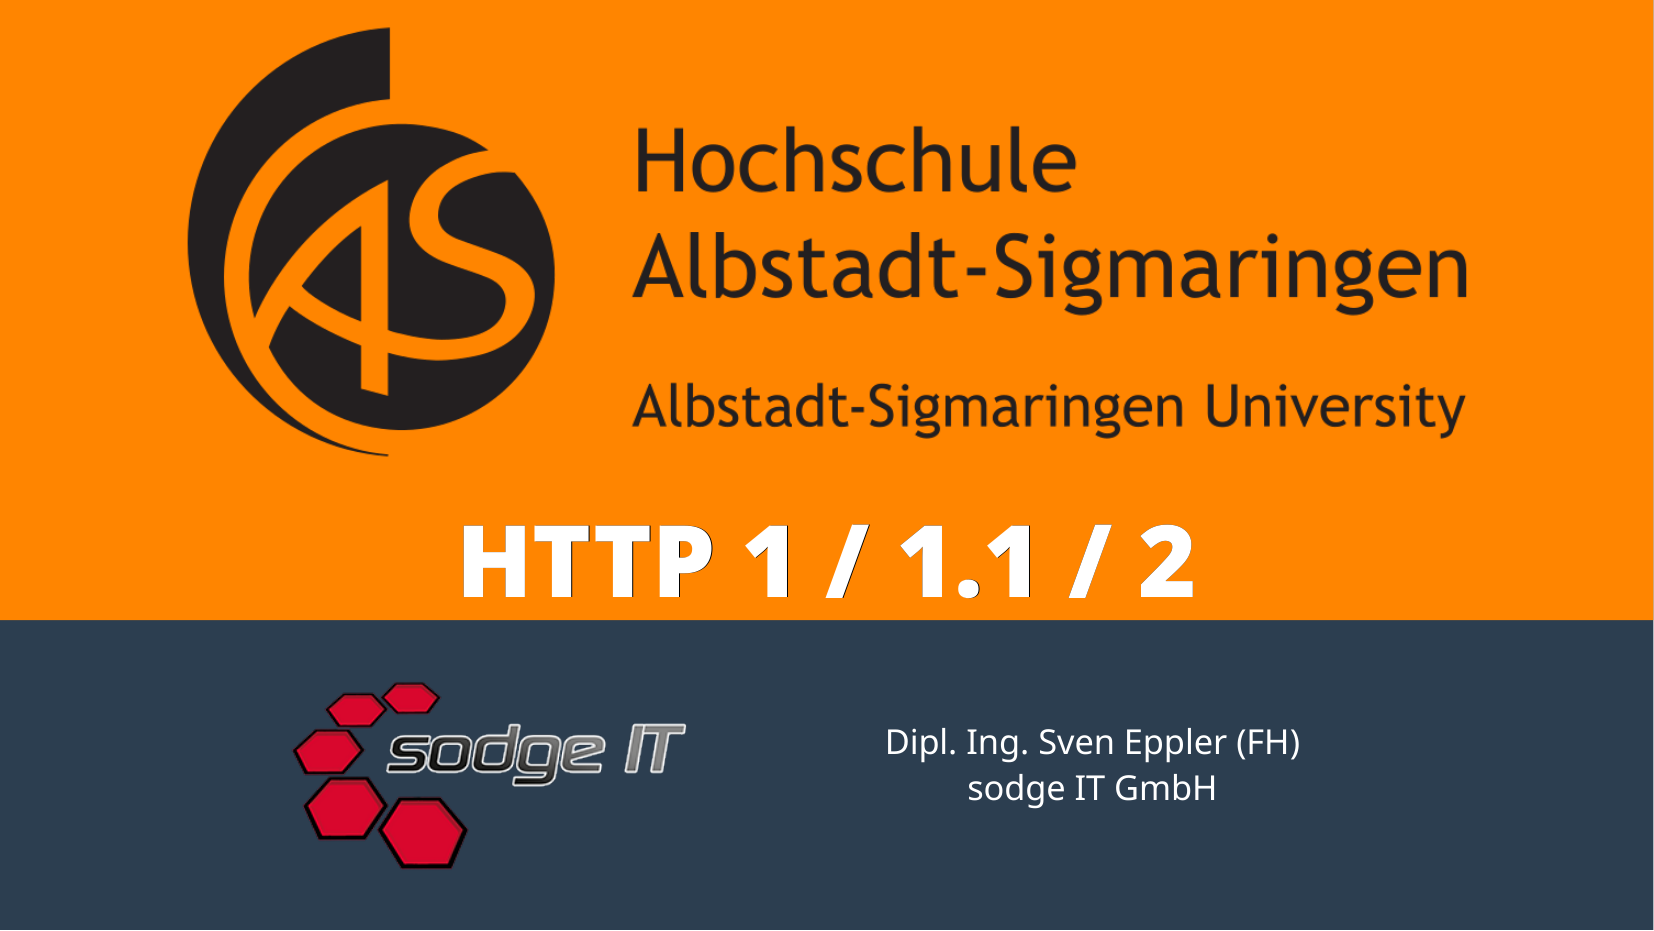

# HTTP 1 / 1.1 / 2
Dipl. Ing. Sven Eppler (FH)
sodge IT GmbH